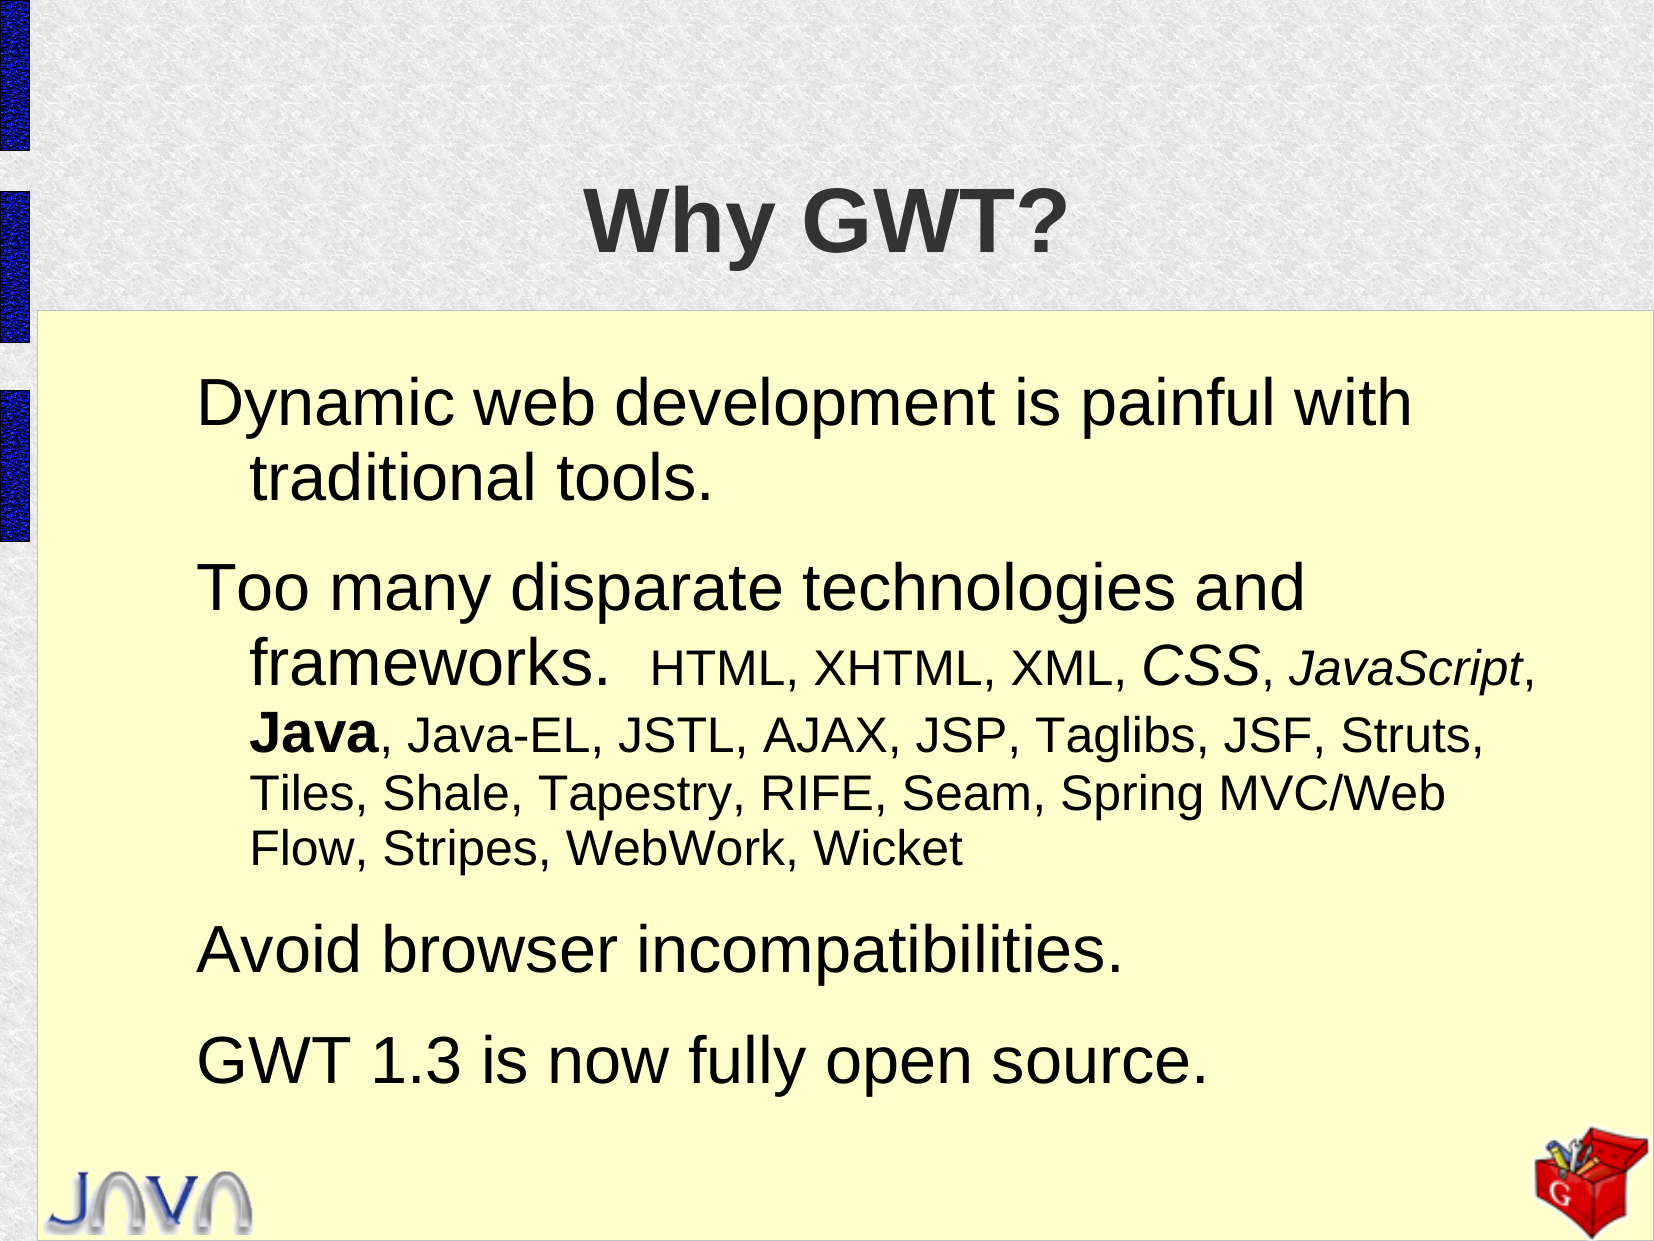

# Why GWT?
Dynamic web development is painful with traditional tools.
Too many disparate technologies and frameworks. HTML, XHTML, XML, CSS, JavaScript, Java, Java-EL, JSTL, AJAX, JSP, Taglibs, JSF, Struts, Tiles, Shale, Tapestry, RIFE, Seam, Spring MVC/Web Flow, Stripes, WebWork, Wicket
Avoid browser incompatibilities.
GWT 1.3 is now fully open source.